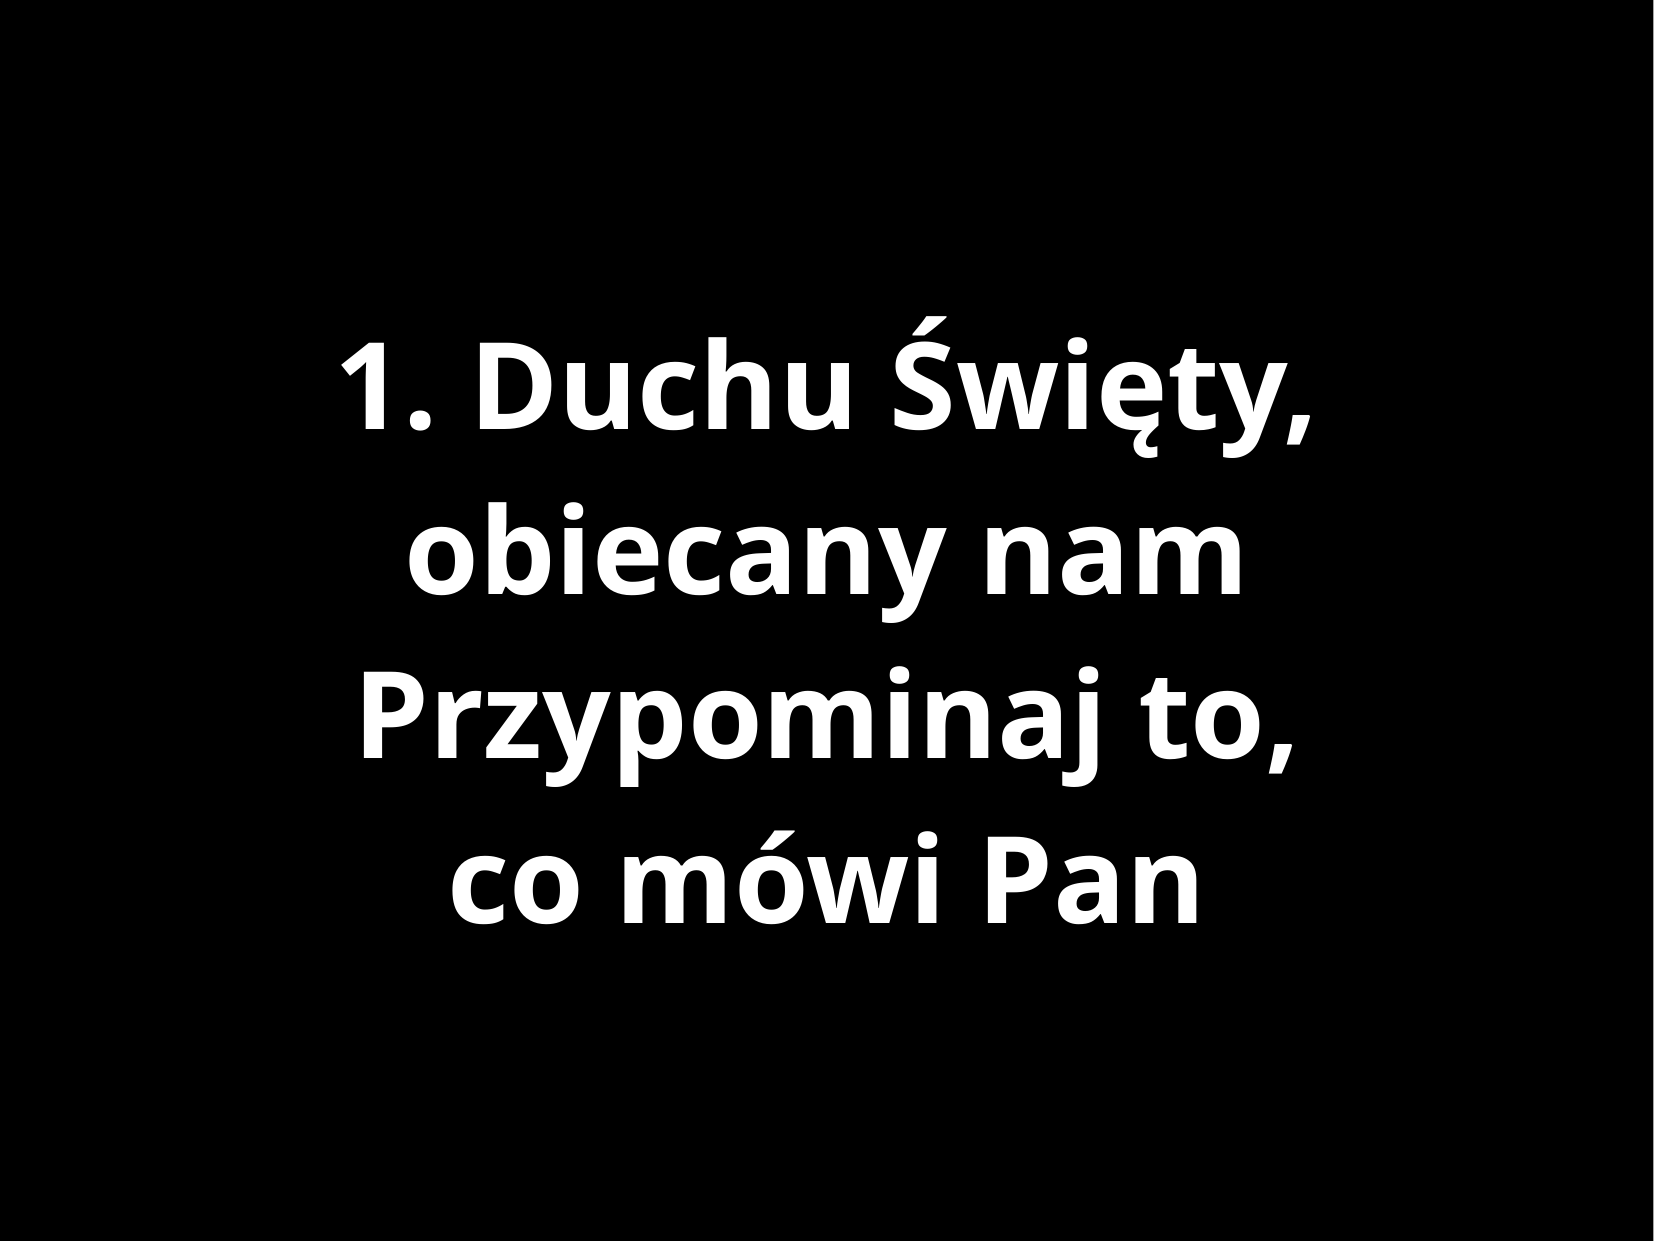

# 1. Duchu Święty, obiecany nam Przypominaj to, co mówi Pan